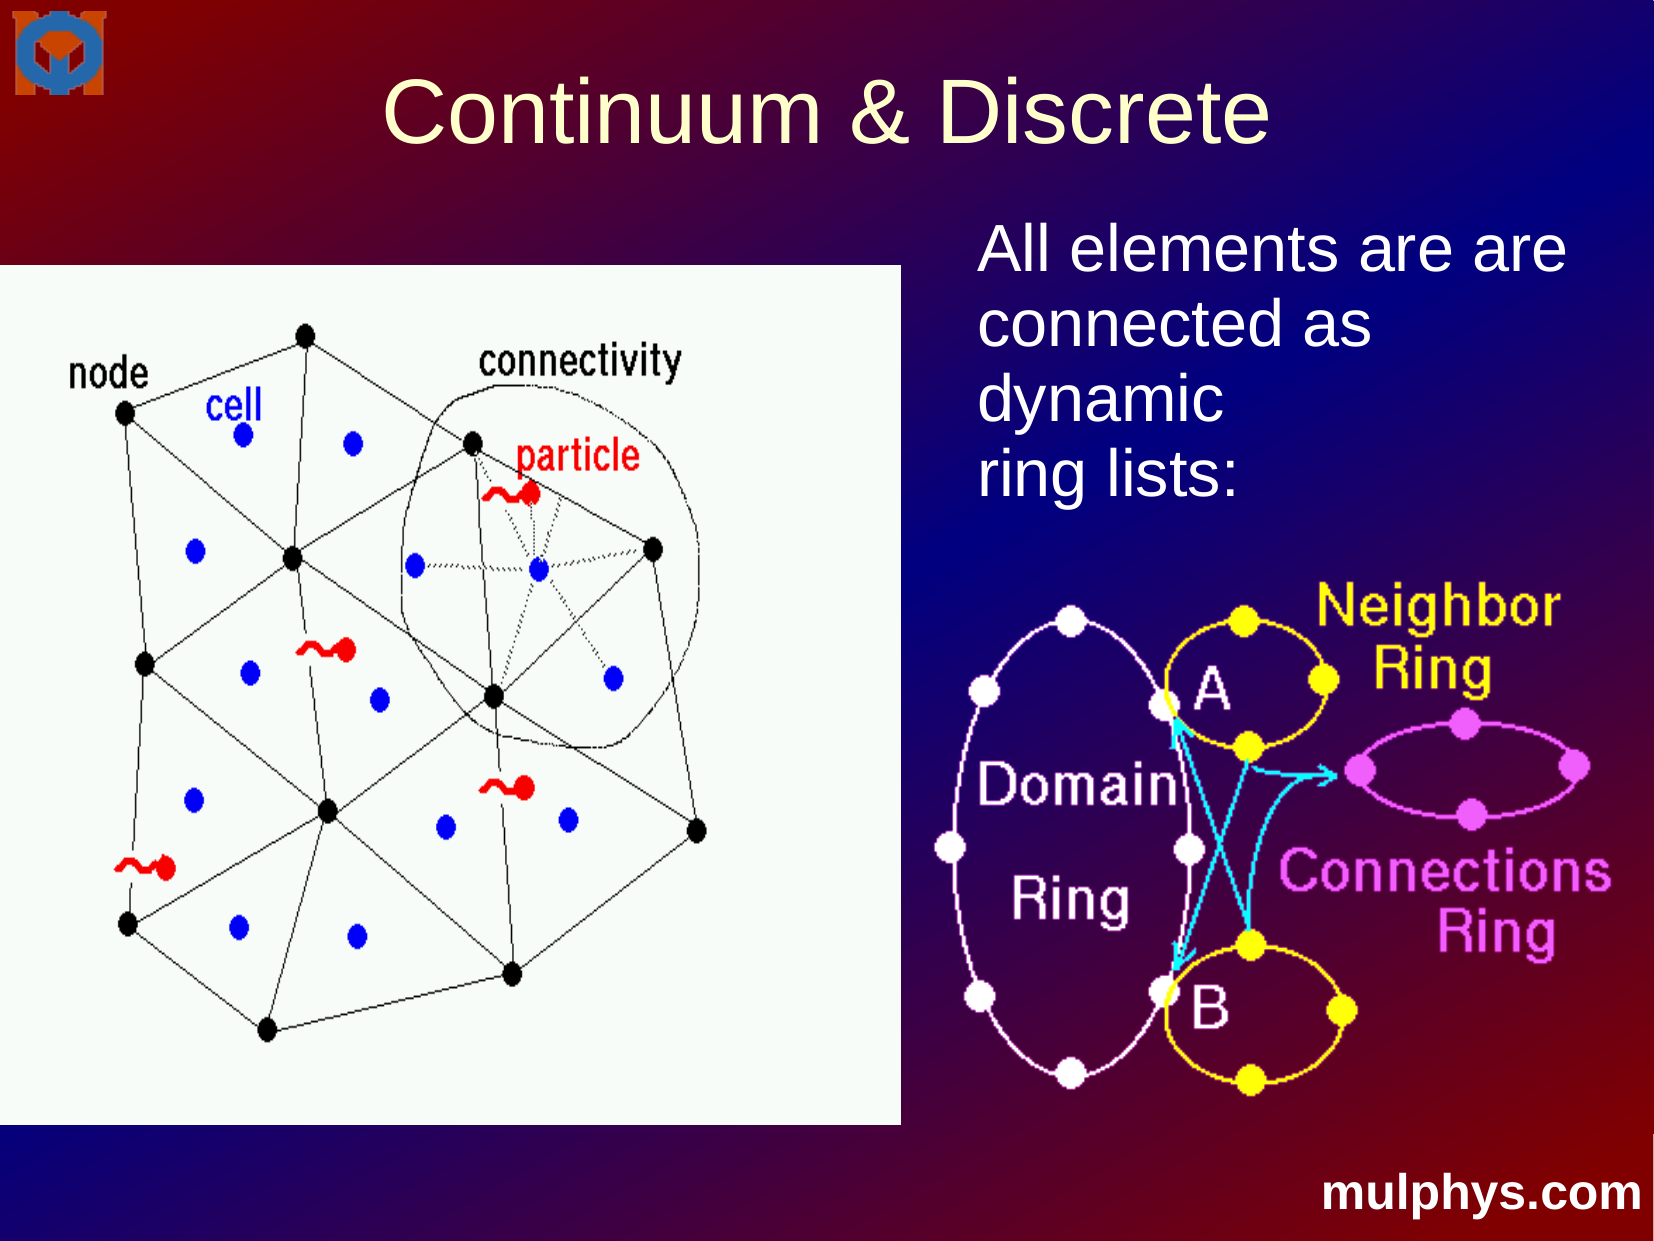

# Continuum & Discrete
All elements are are connected as dynamic
ring lists:
mulphys.com